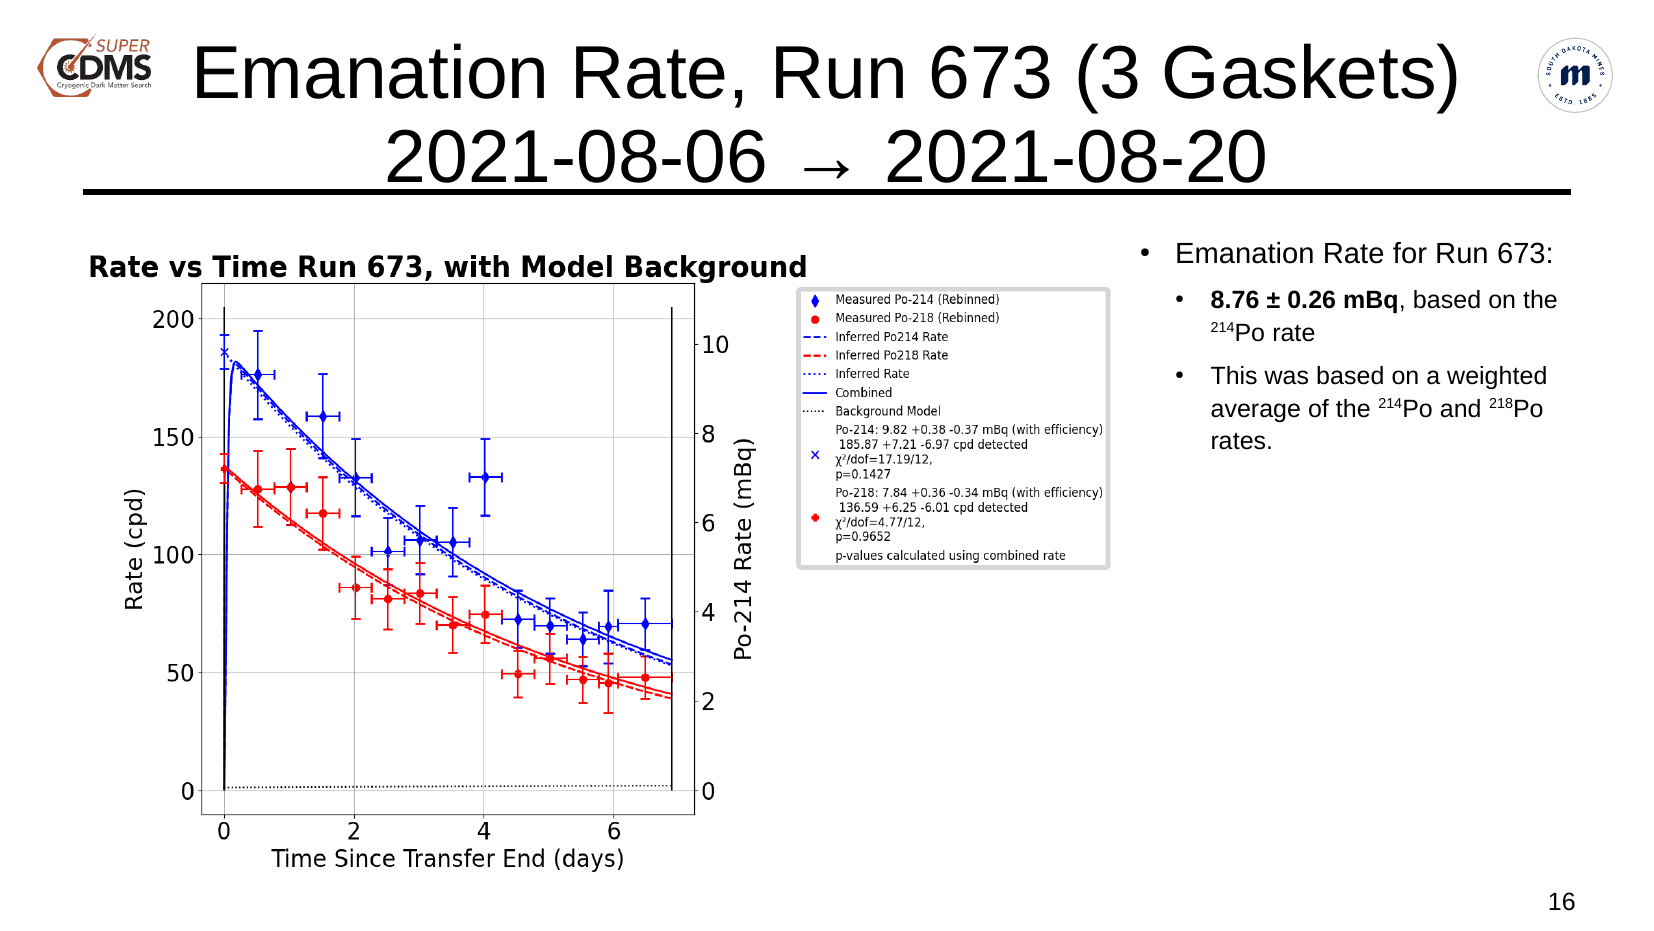

# Emanation Rate, Run 673 (3 Gaskets) 2021-08-06 → 2021-08-20
Emanation Rate for Run 673:
8.76 ± 0.26 mBq, based on the 214Po rate
This was based on a weighted average of the 214Po and 218Po rates.